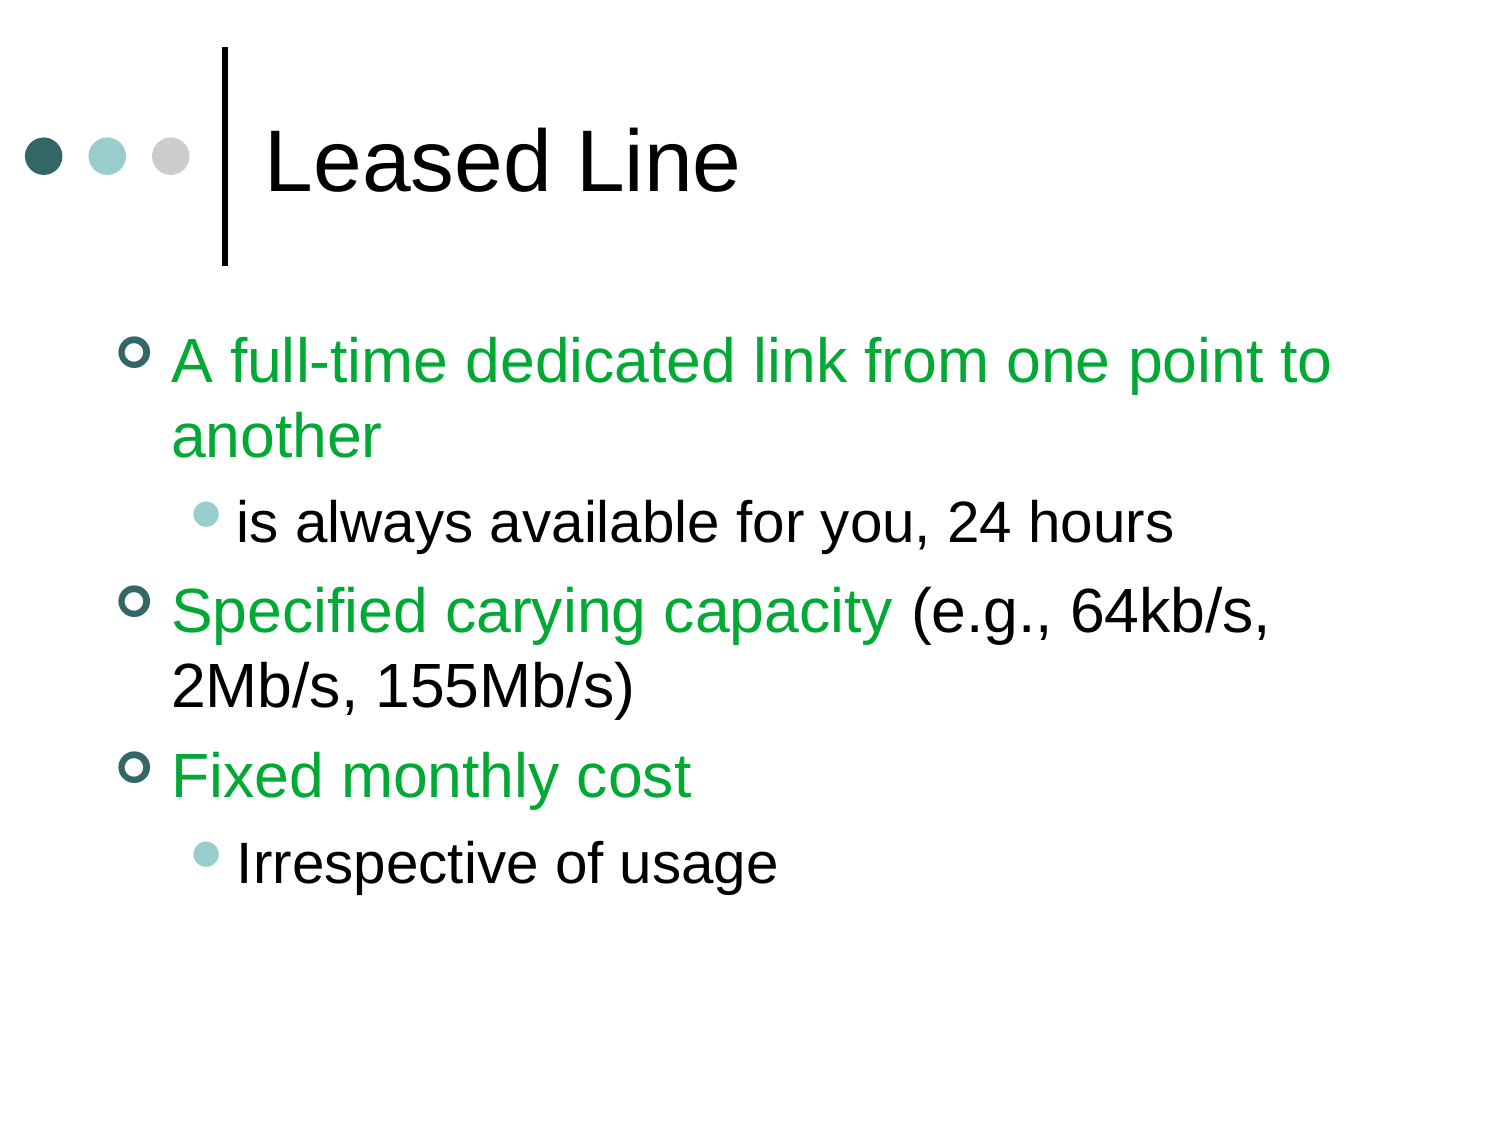

# Leased Line
A full-time dedicated link from one point to another
is always available for you, 24 hours
Specified carying capacity (e.g., 64kb/s, 2Mb/s, 155Mb/s)
Fixed monthly cost
Irrespective of usage